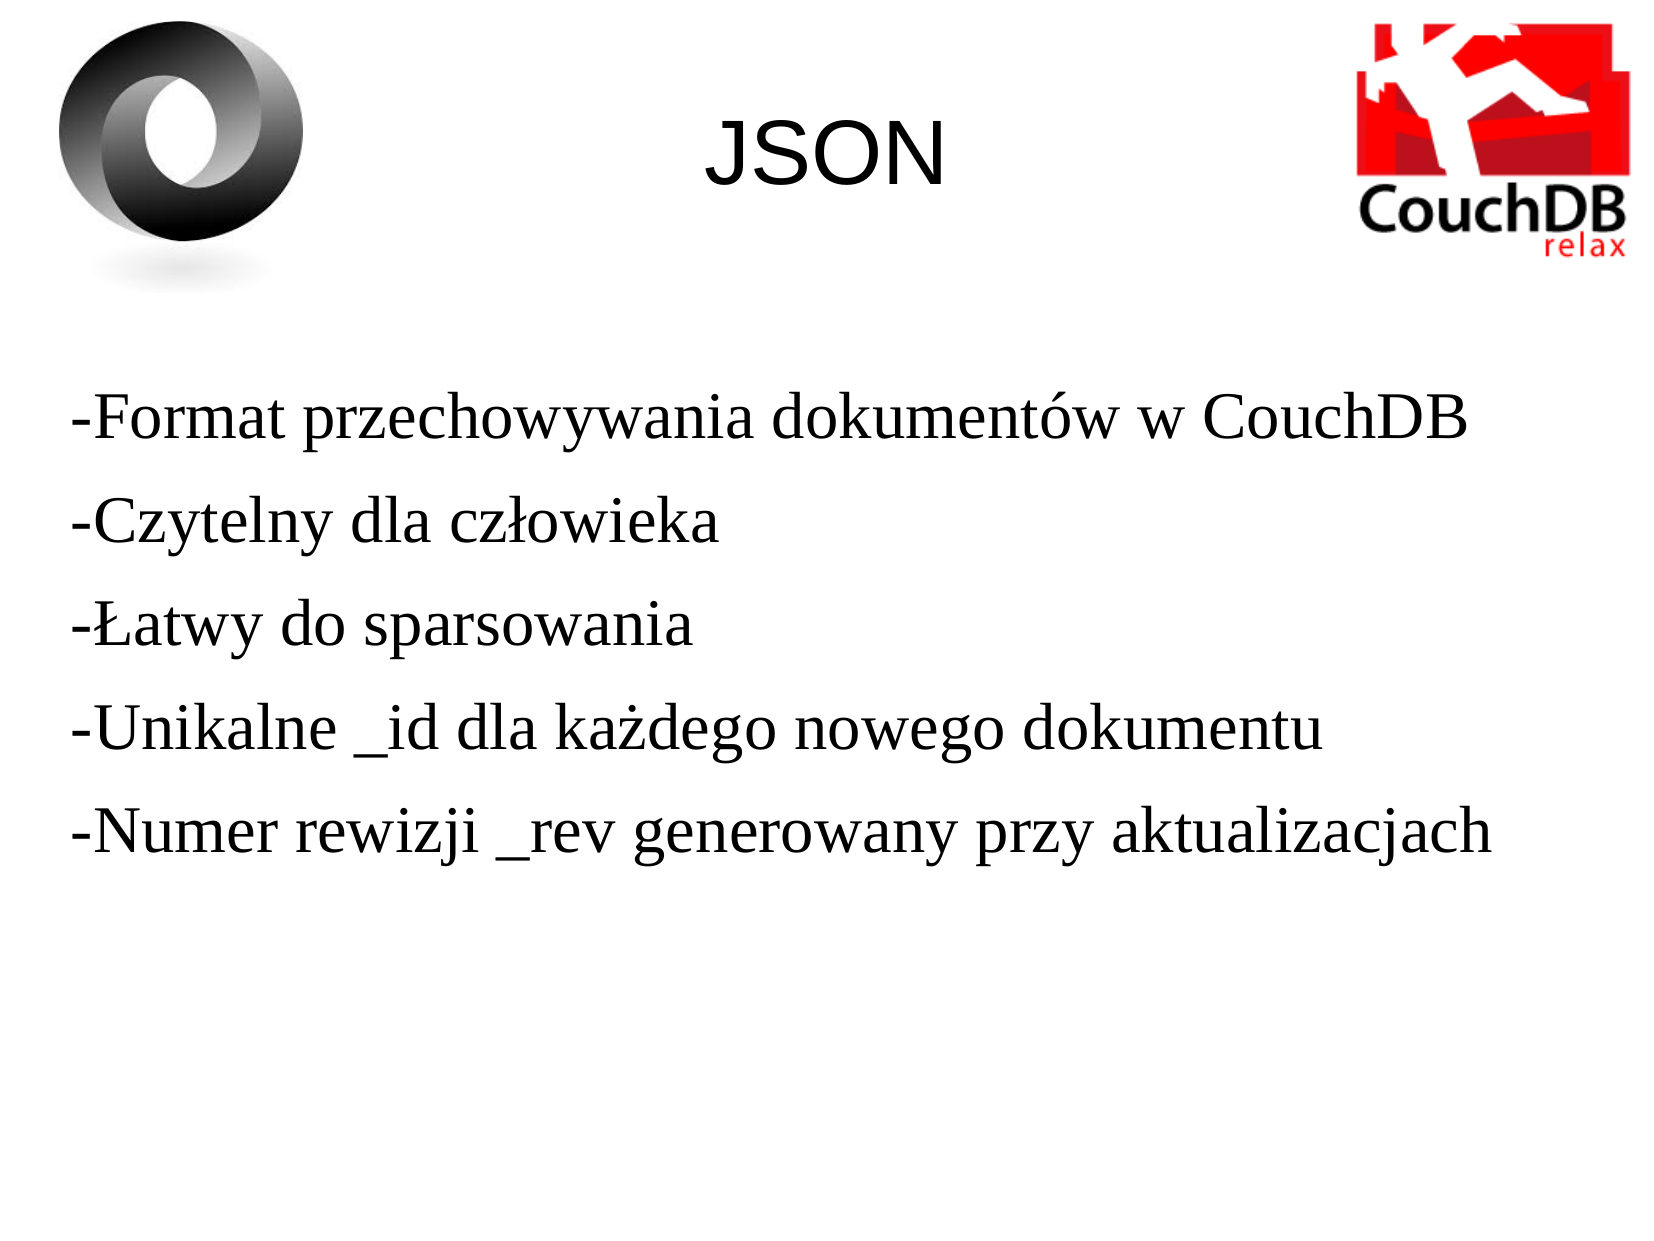

# JSON
-Format przechowywania dokumentów w CouchDB
-Czytelny dla człowieka
-Łatwy do sparsowania
-Unikalne _id dla każdego nowego dokumentu
-Numer rewizji _rev generowany przy aktualizacjach